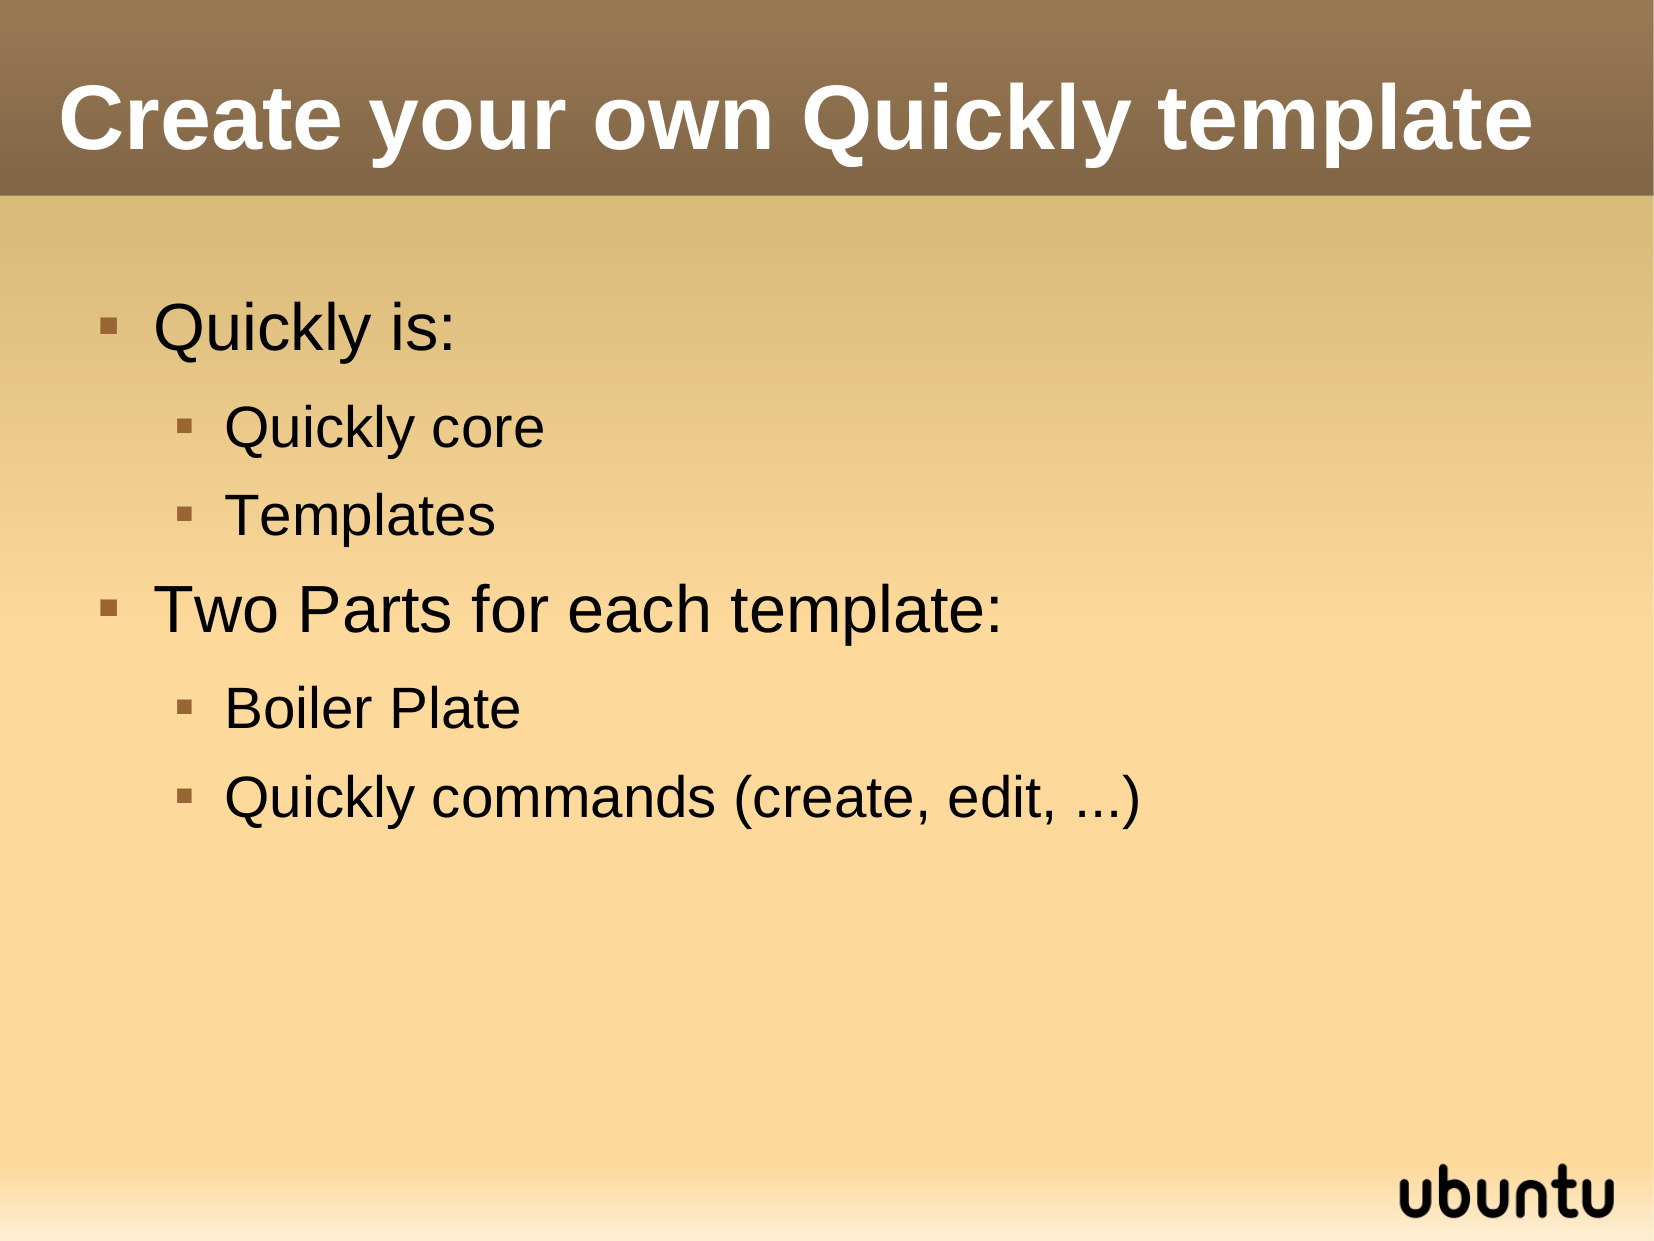

# Create your own Quickly template
Quickly is:
Quickly core
Templates
Two Parts for each template:
Boiler Plate
Quickly commands (create, edit, ...)